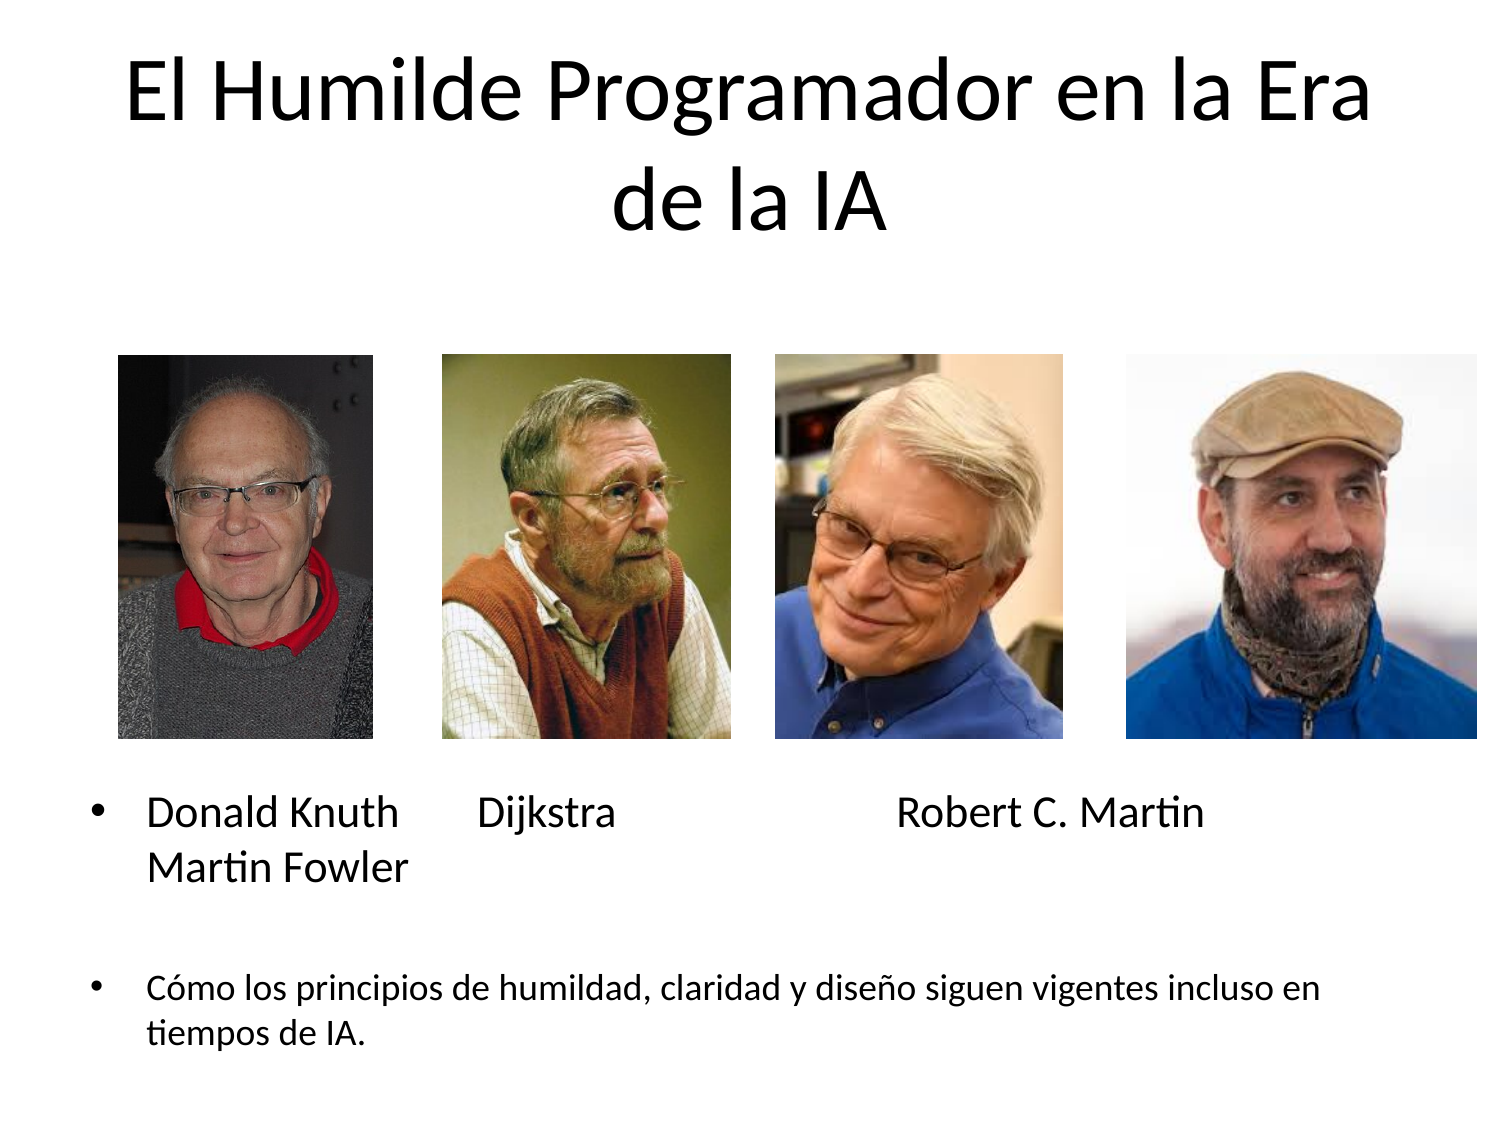

# El Humilde Programador en la Era de la IA
Donald Knuth	 Dijkstra		Robert C. Martin	Martin Fowler
Cómo los principios de humildad, claridad y diseño siguen vigentes incluso en tiempos de IA.